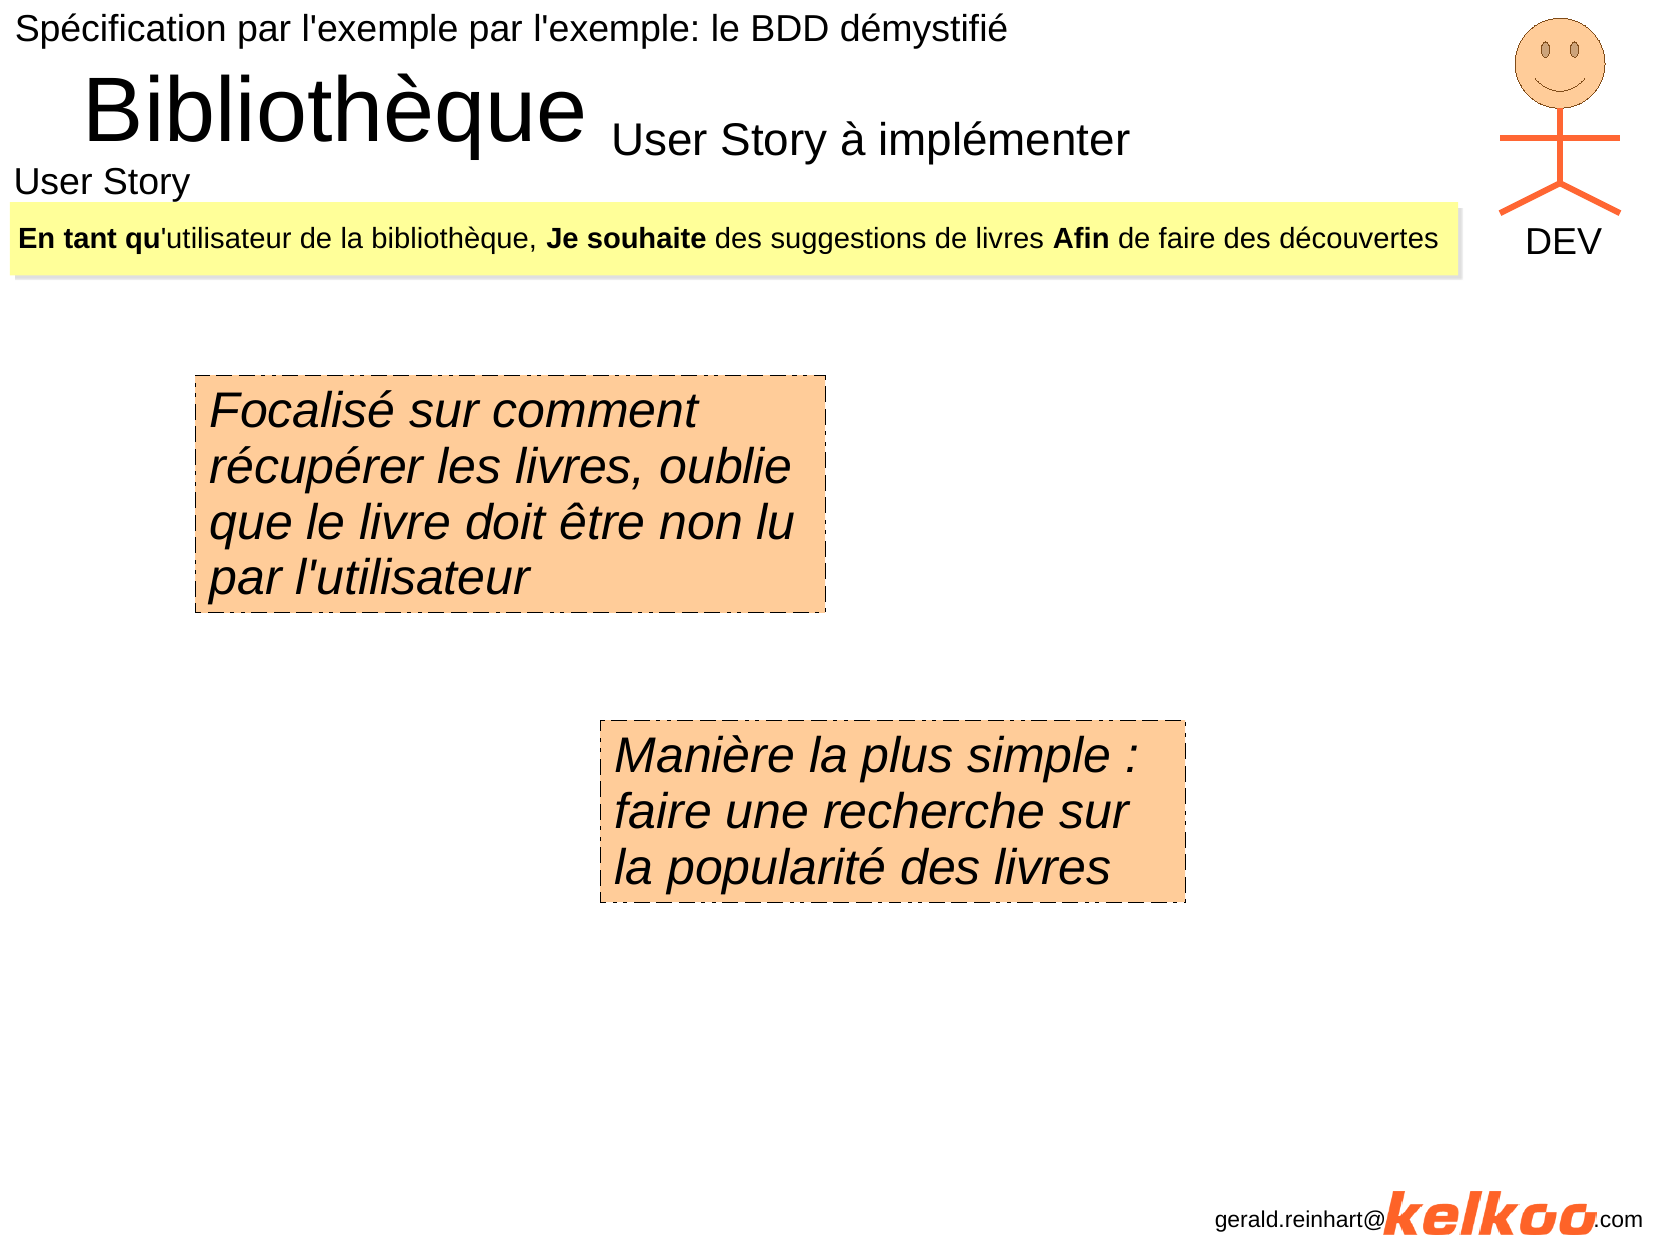

Spécification par l'exemple par l'exemple: le BDD démystifié
Bibliothèque
User Story à implémenter
 DEV
User Story
 En tant qu'utilisateur de la bibliothèque, Je souhaite des suggestions de livres Afin de faire des découvertes
Focalisé sur comment récupérer les livres, oublie que le livre doit être non lu par l'utilisateur
Manière la plus simple : faire une recherche sur la popularité des livres
 gerald.reinhart@ .com